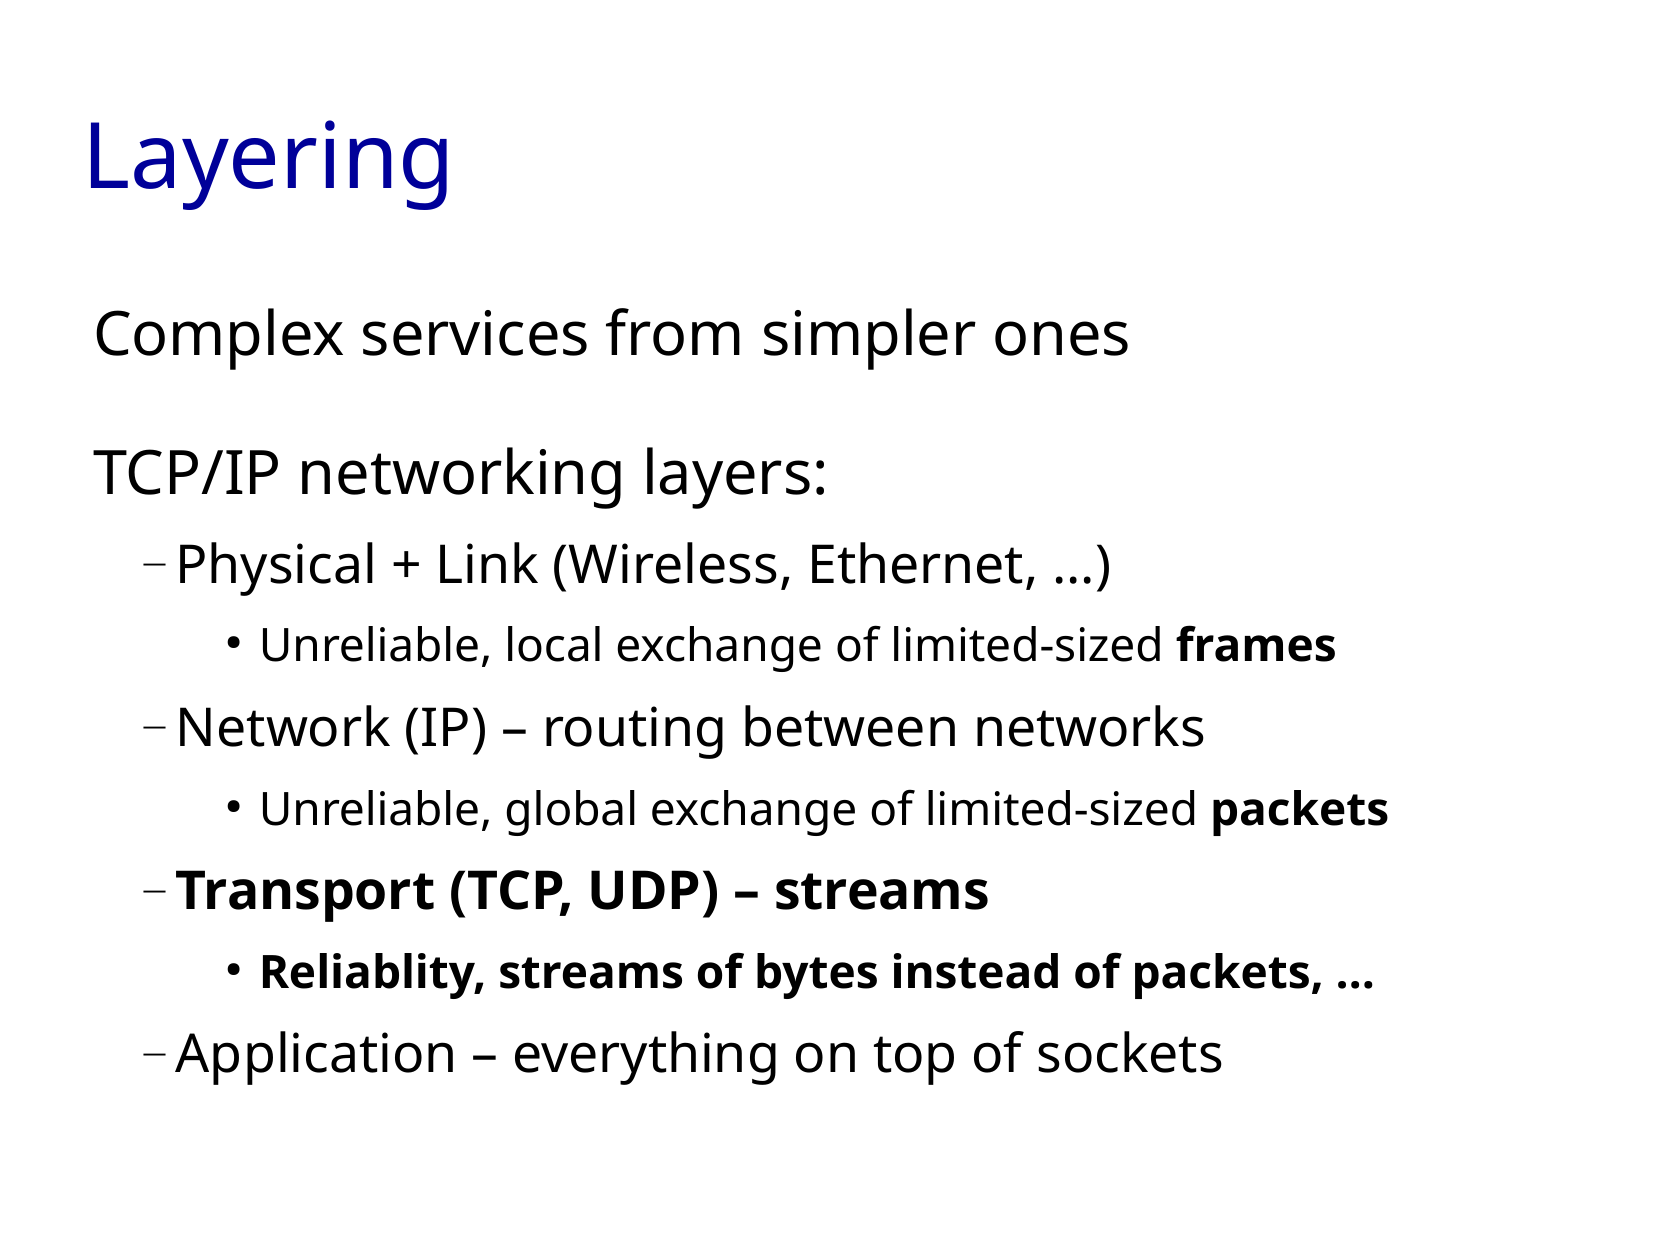

# Layering
Complex services from simpler ones
TCP/IP networking layers:
Physical + Link (Wireless, Ethernet, ...)
Unreliable, local exchange of limited-sized frames
Network (IP) – routing between networks
Unreliable, global exchange of limited-sized packets
Transport (TCP, UDP) – streams
Reliablity, streams of bytes instead of packets, …
Application – everything on top of sockets